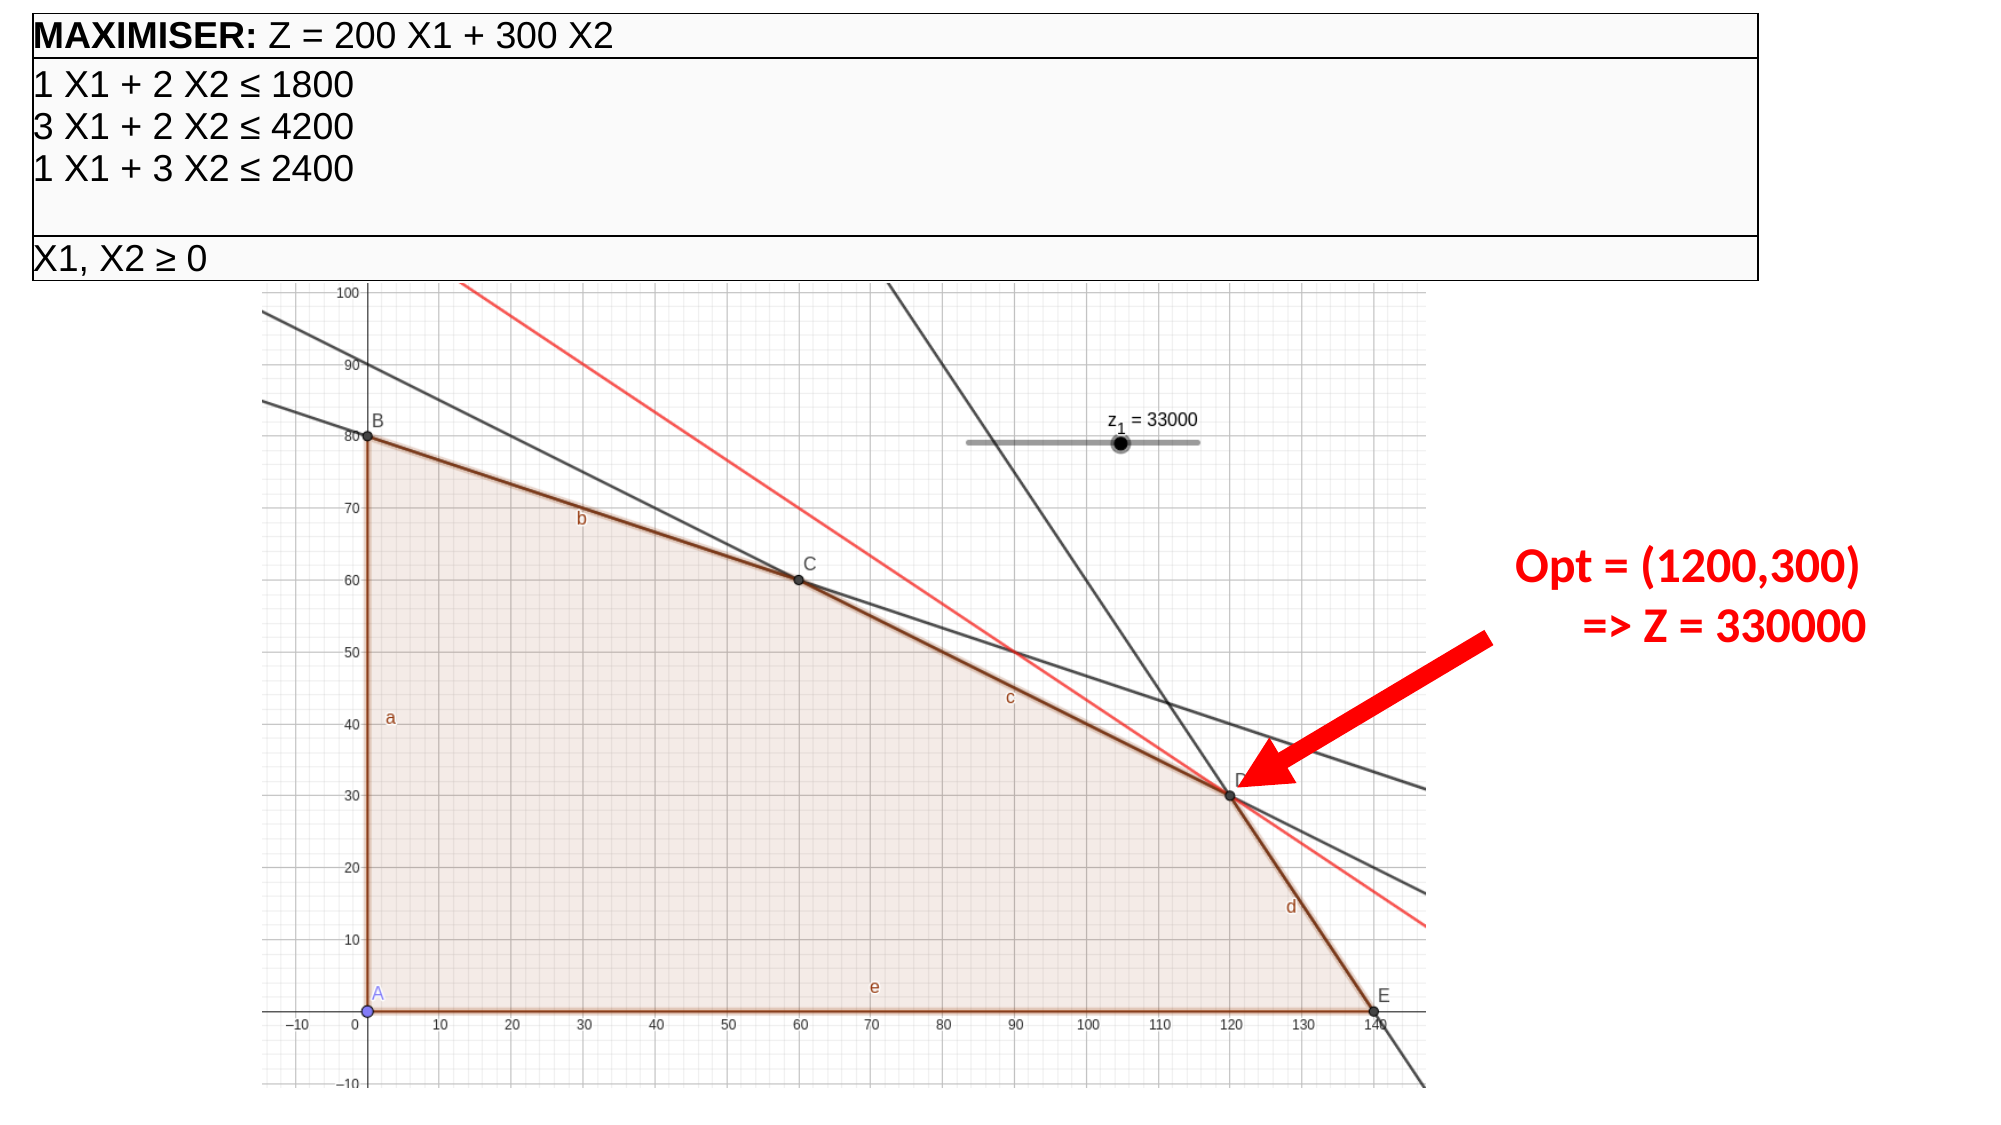

| MAXIMISER: Z = 200 X1 + 300 X2 |
| --- |
| 1 X1 + 2 X2 ≤ 1800 3 X1 + 2 X2 ≤ 4200 1 X1 + 3 X2 ≤ 2400 |
| X1, X2 ≥ 0 |
Opt = (1200,300)
 => Z = 330000